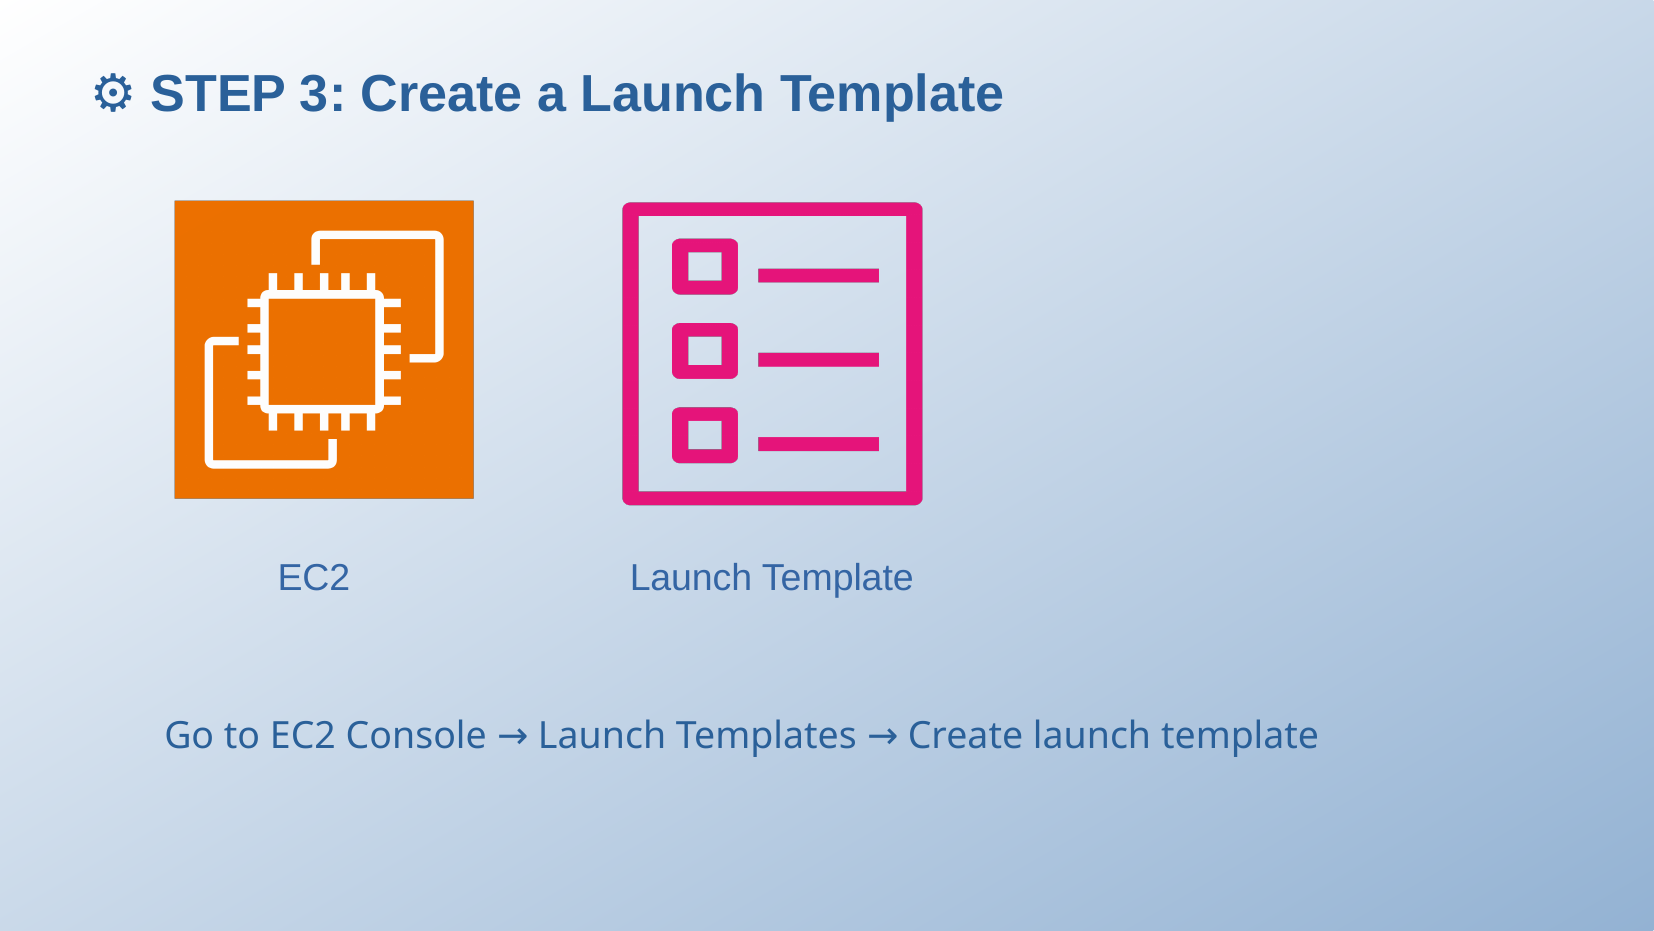

⚙️ STEP 3: Create a Launch Template
EC2
Launch Template
Go to EC2 Console → Launch Templates → Create launch template